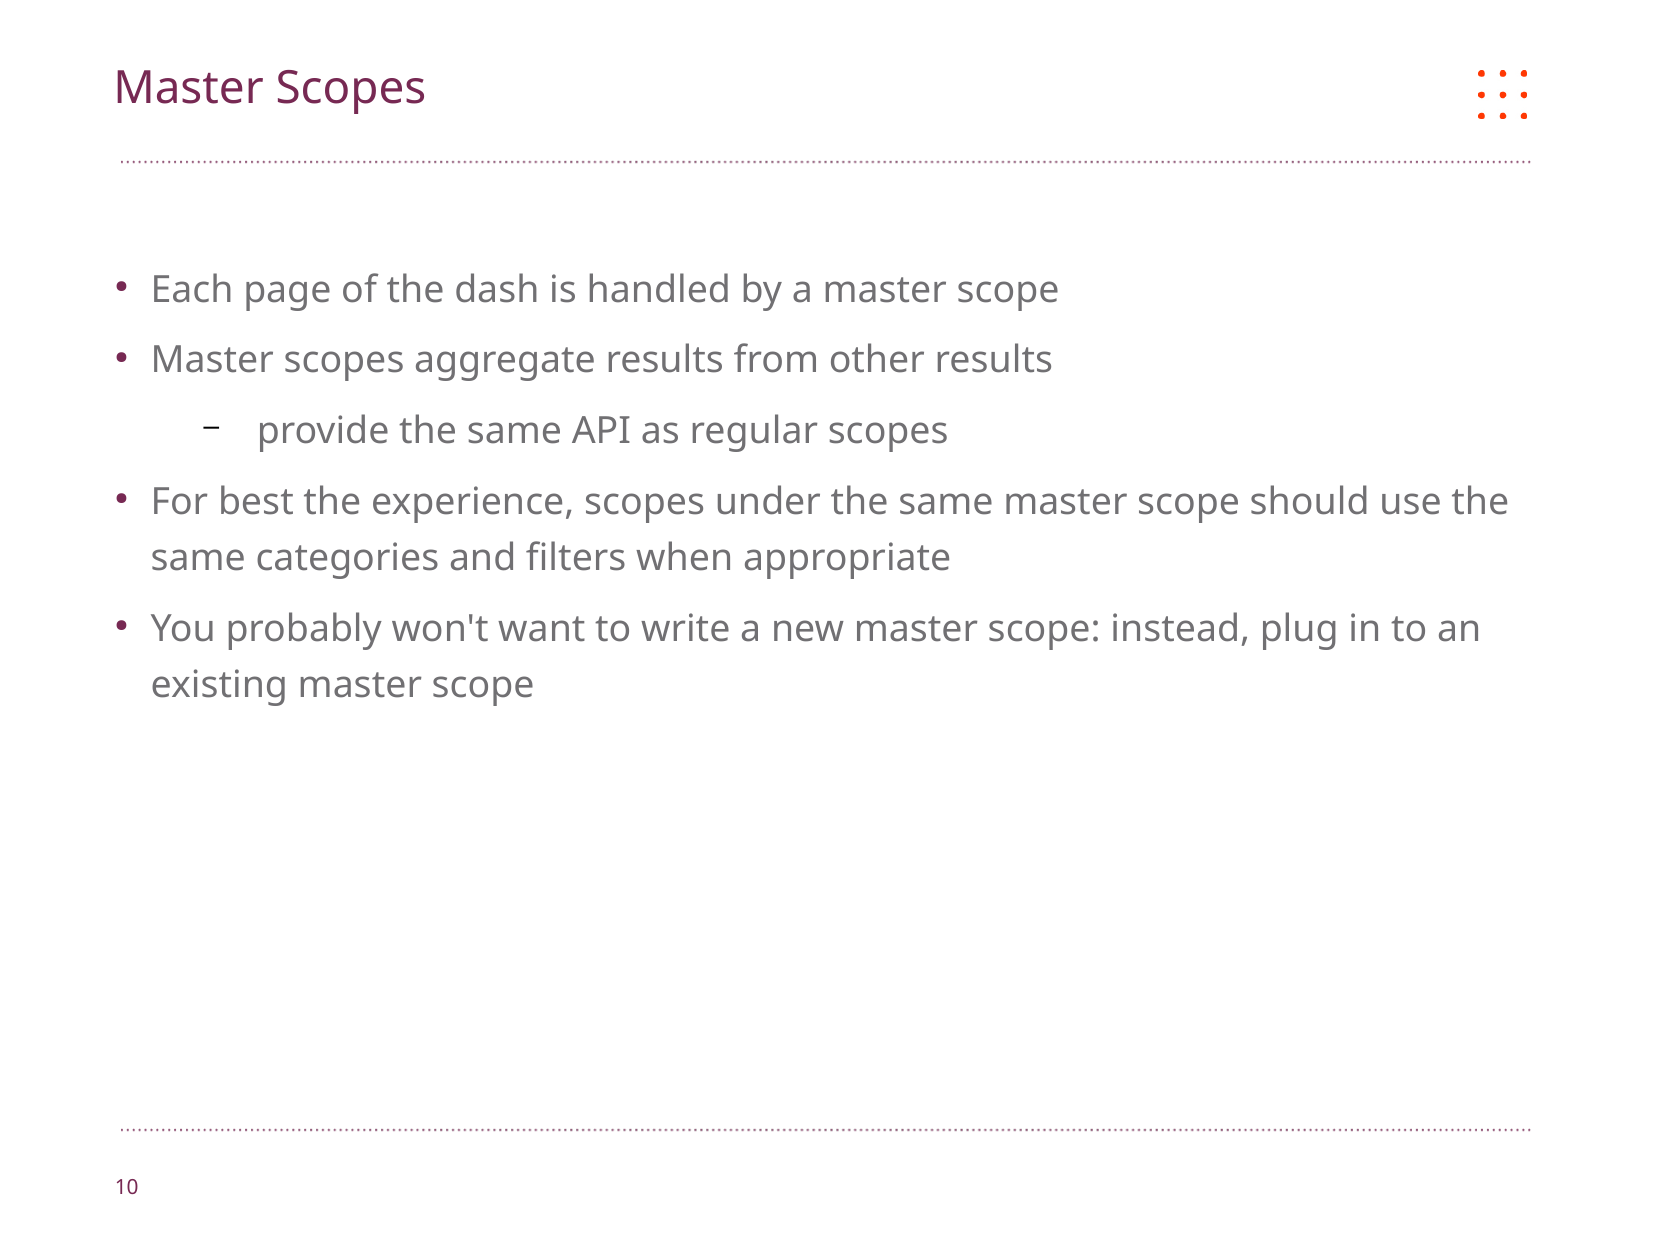

# Master Scopes
Each page of the dash is handled by a master scope
Master scopes aggregate results from other results
provide the same API as regular scopes
For best the experience, scopes under the same master scope should use the same categories and filters when appropriate
You probably won't want to write a new master scope: instead, plug in to an existing master scope